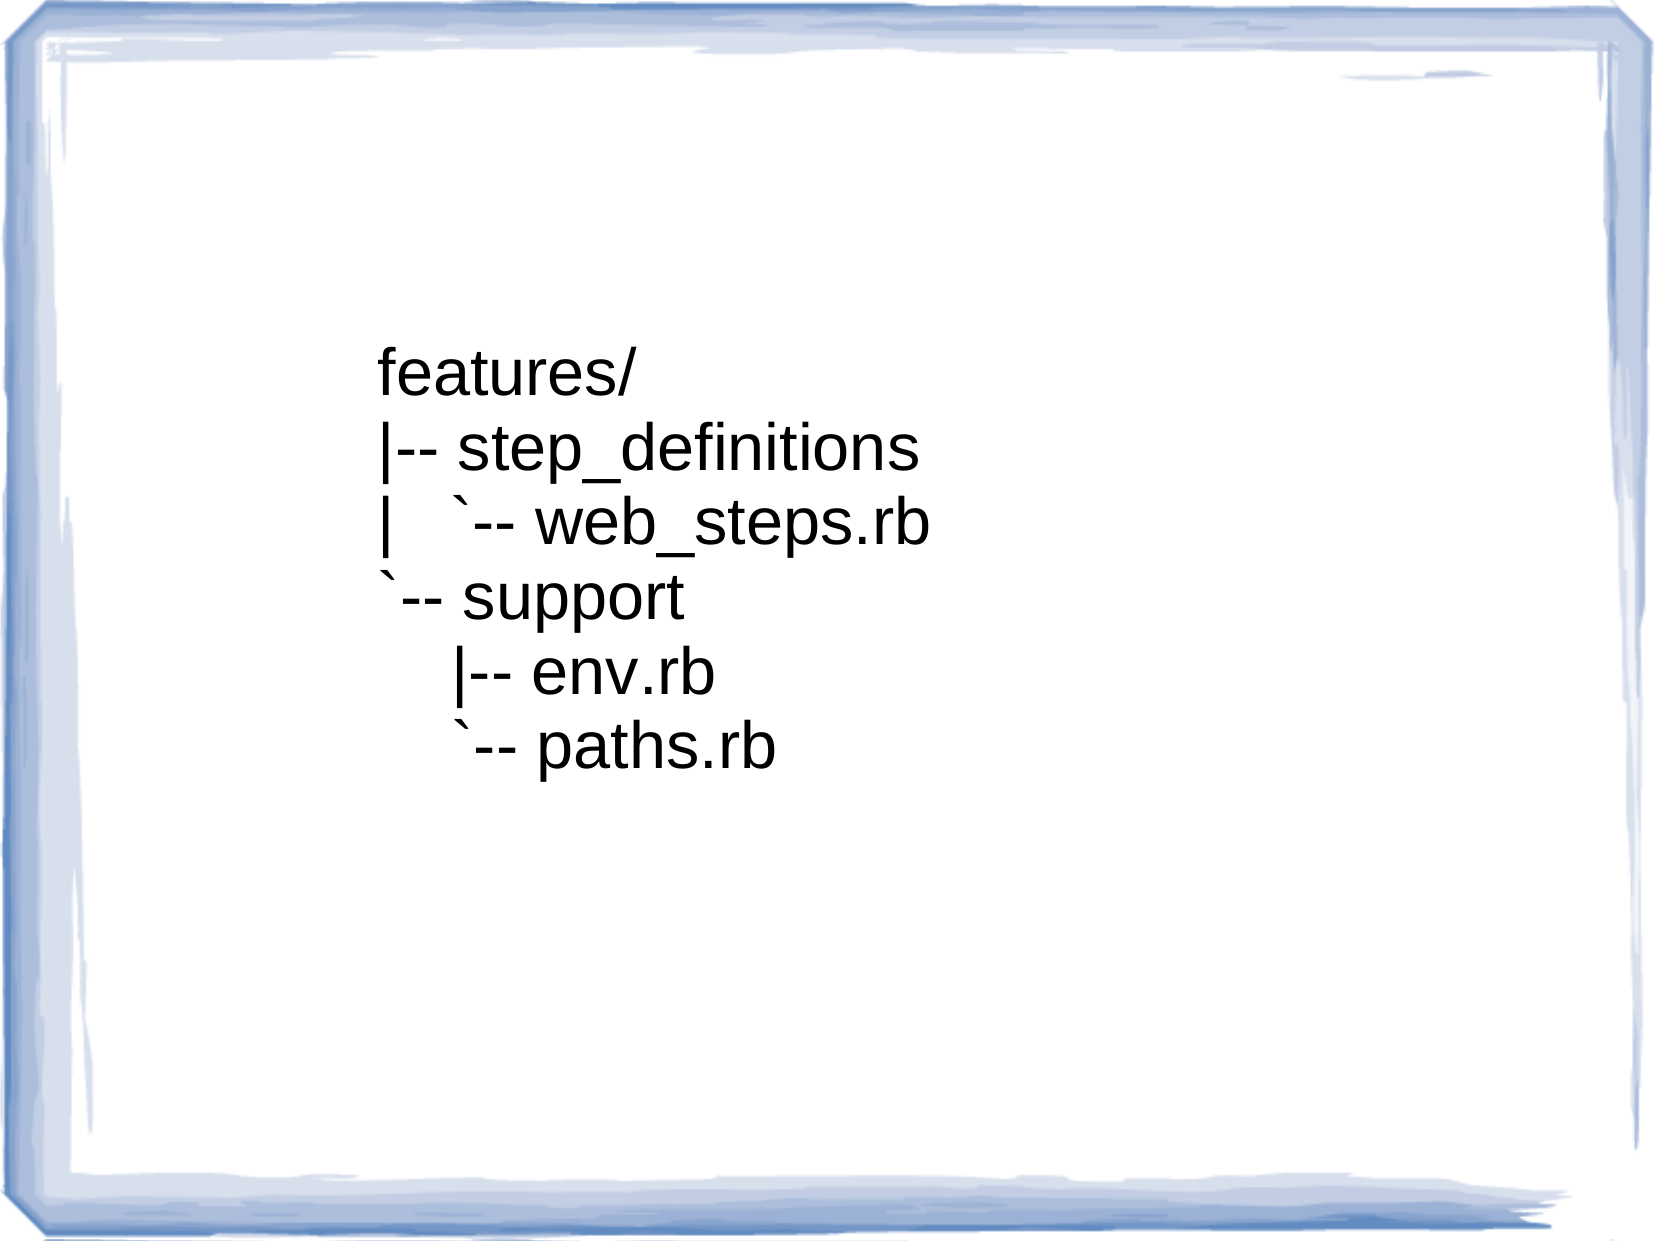

# features/
|-- step_definitions
| `-- web_steps.rb
`-- support
 |-- env.rb
 `-- paths.rb